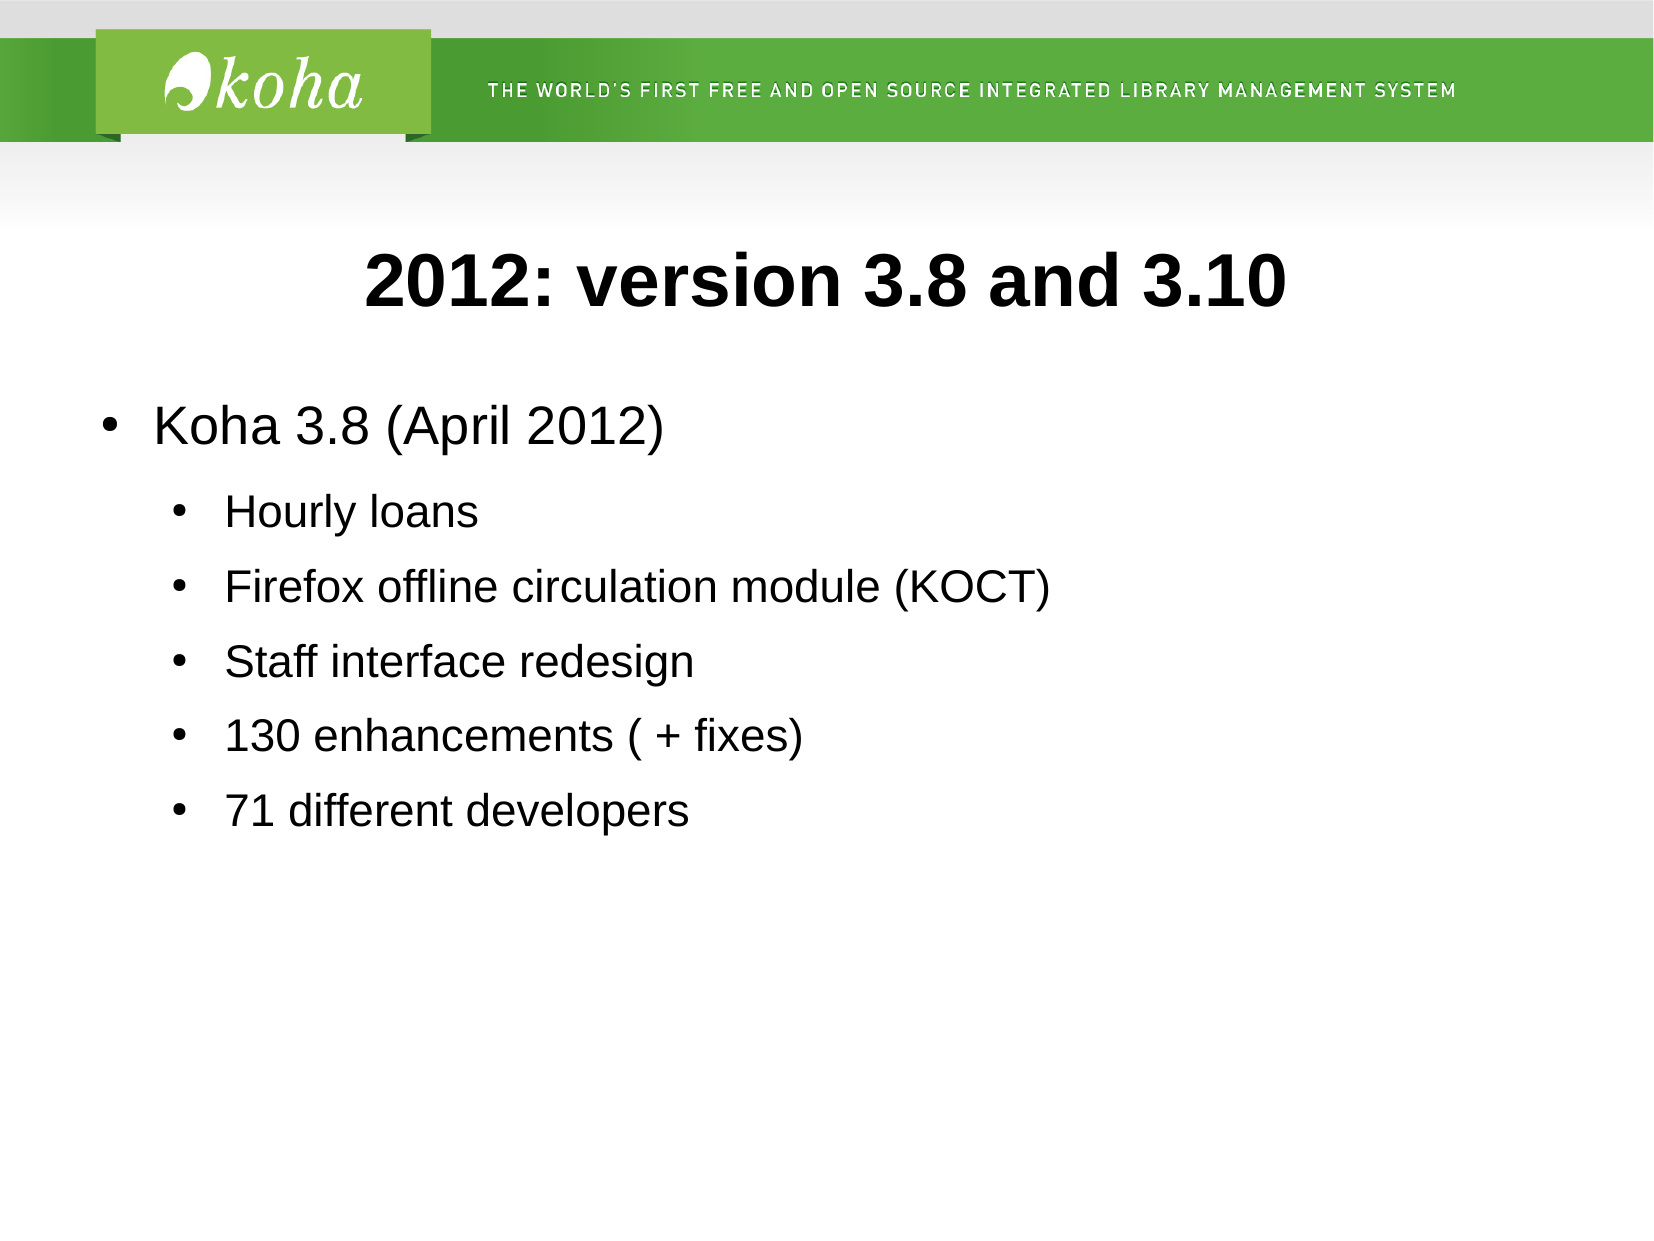

# 2012: version 3.8 and 3.10
Koha 3.8 (April 2012)
Hourly loans
Firefox offline circulation module (KOCT)
Staff interface redesign
130 enhancements ( + fixes)
71 different developers